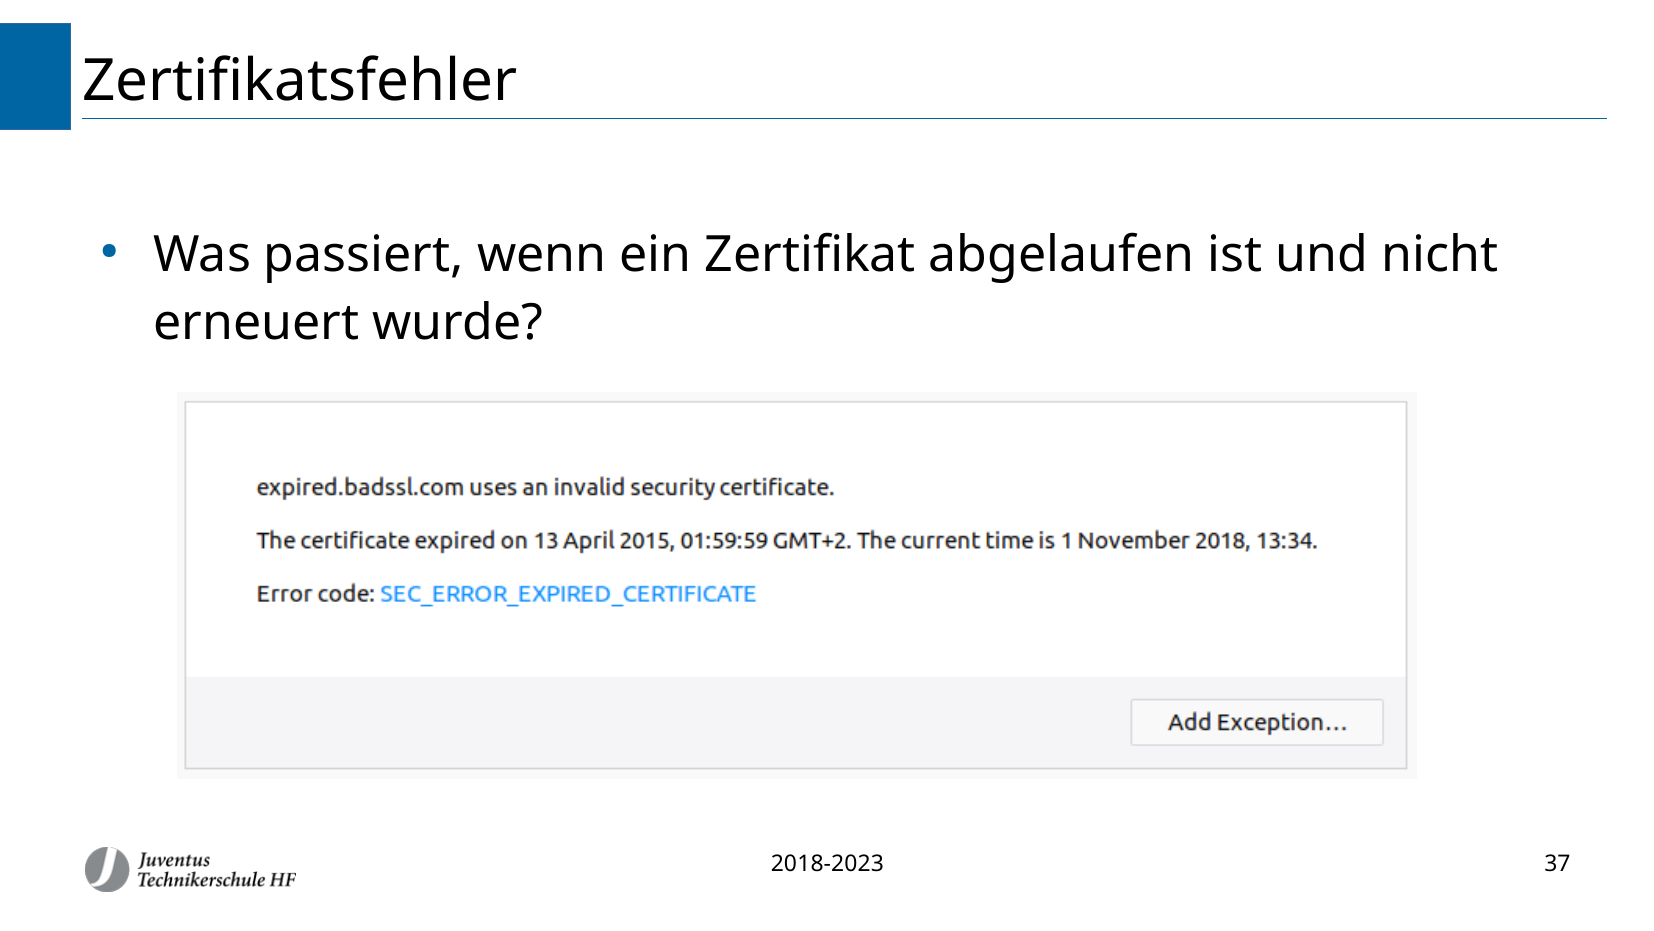

# Zertifikatsfehler
Was passiert, wenn ein Zertifikat abgelaufen ist und nicht erneuert wurde?
2018-2023
37